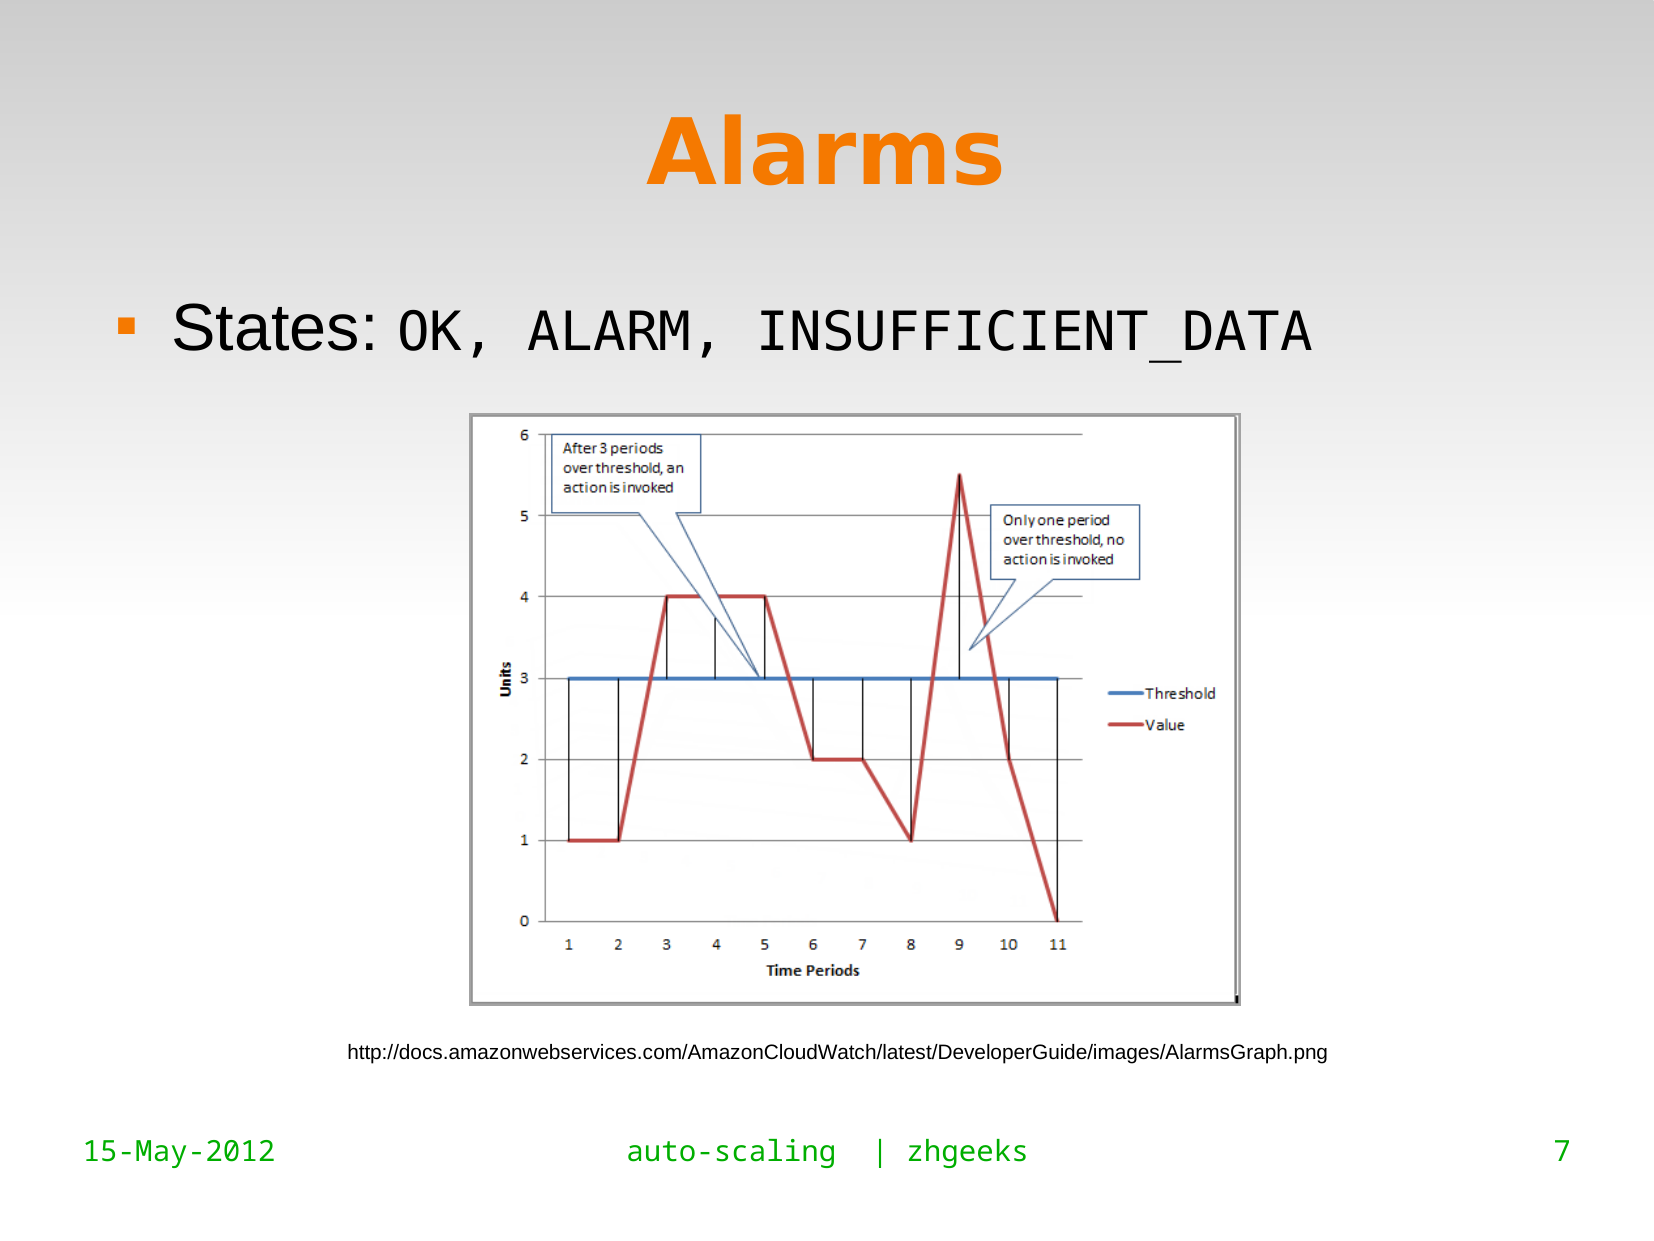

# Alarms
States: OK, ALARM, INSUFFICIENT_DATA
http://docs.amazonwebservices.com/AmazonCloudWatch/latest/DeveloperGuide/images/AlarmsGraph.png
15-May-2012
auto-scaling | zhgeeks
7